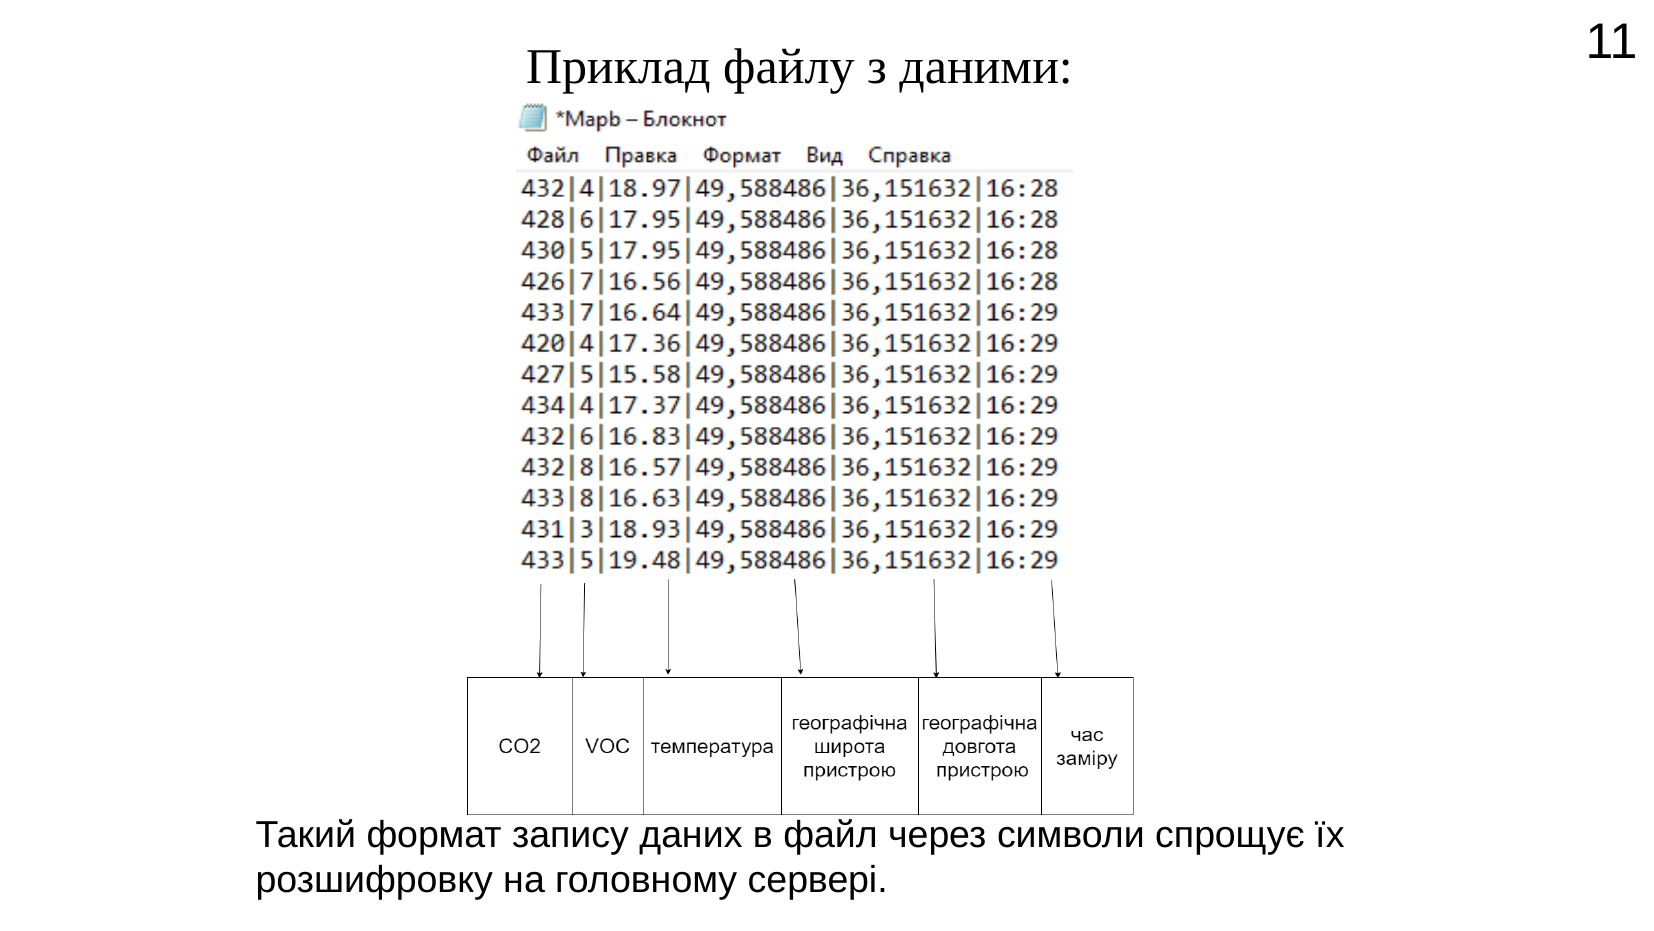

Приклад файлу з даними:
Такий формат запису даних в файл через символи спрощує їх розшифровку на головному сервері.